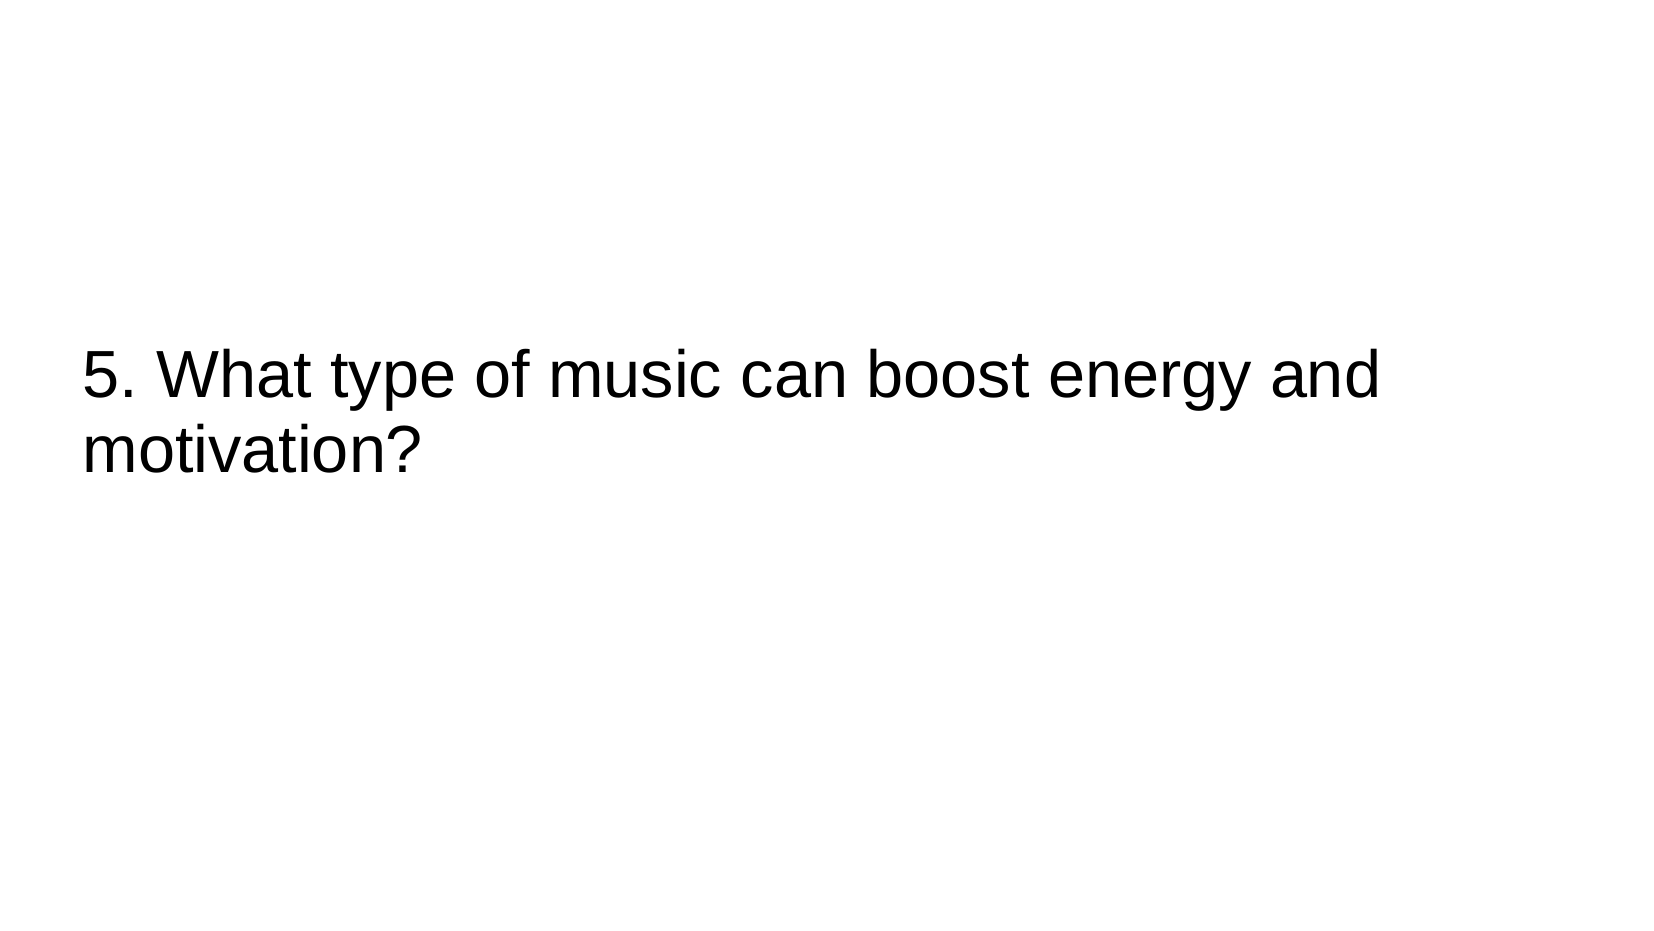

# 5. What type of music can boost energy and motivation?